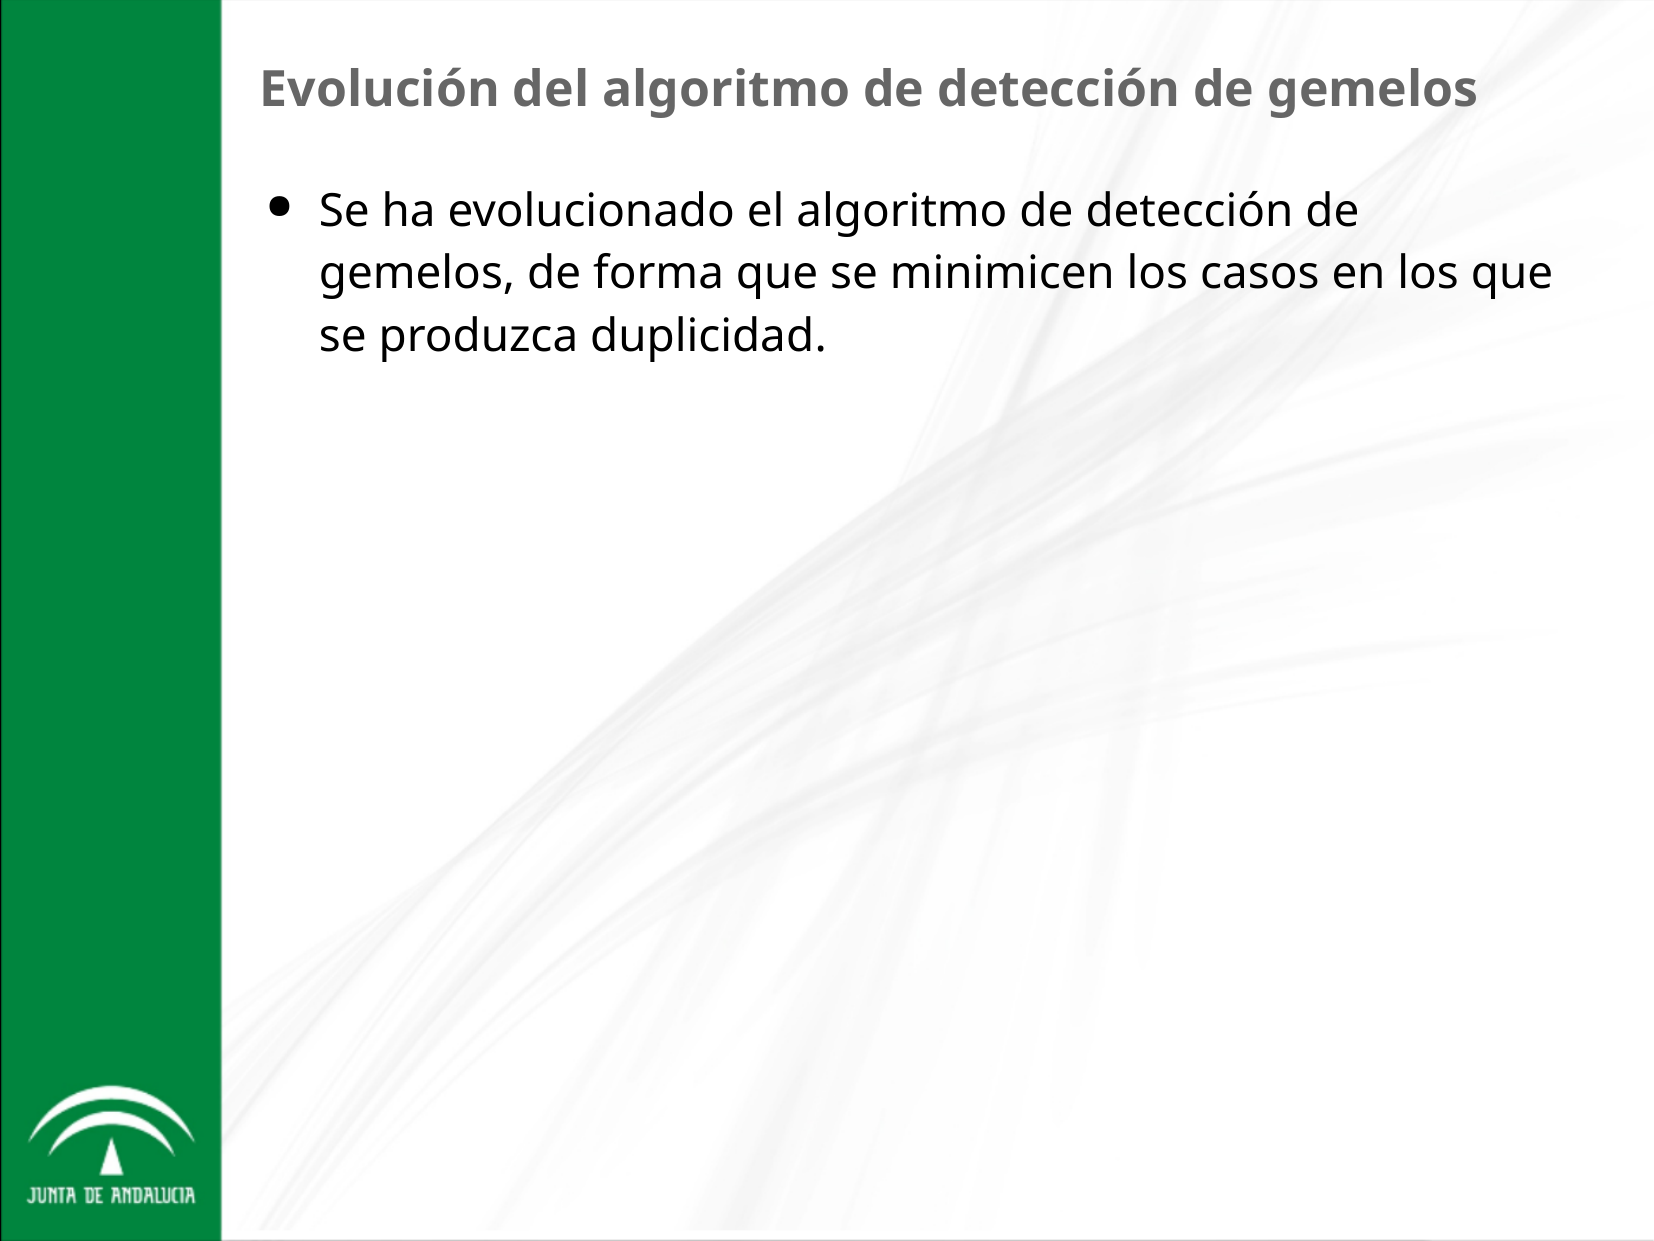

# Evolución del algoritmo de detección de gemelos
Se ha evolucionado el algoritmo de detección de gemelos, de forma que se minimicen los casos en los que se produzca duplicidad.